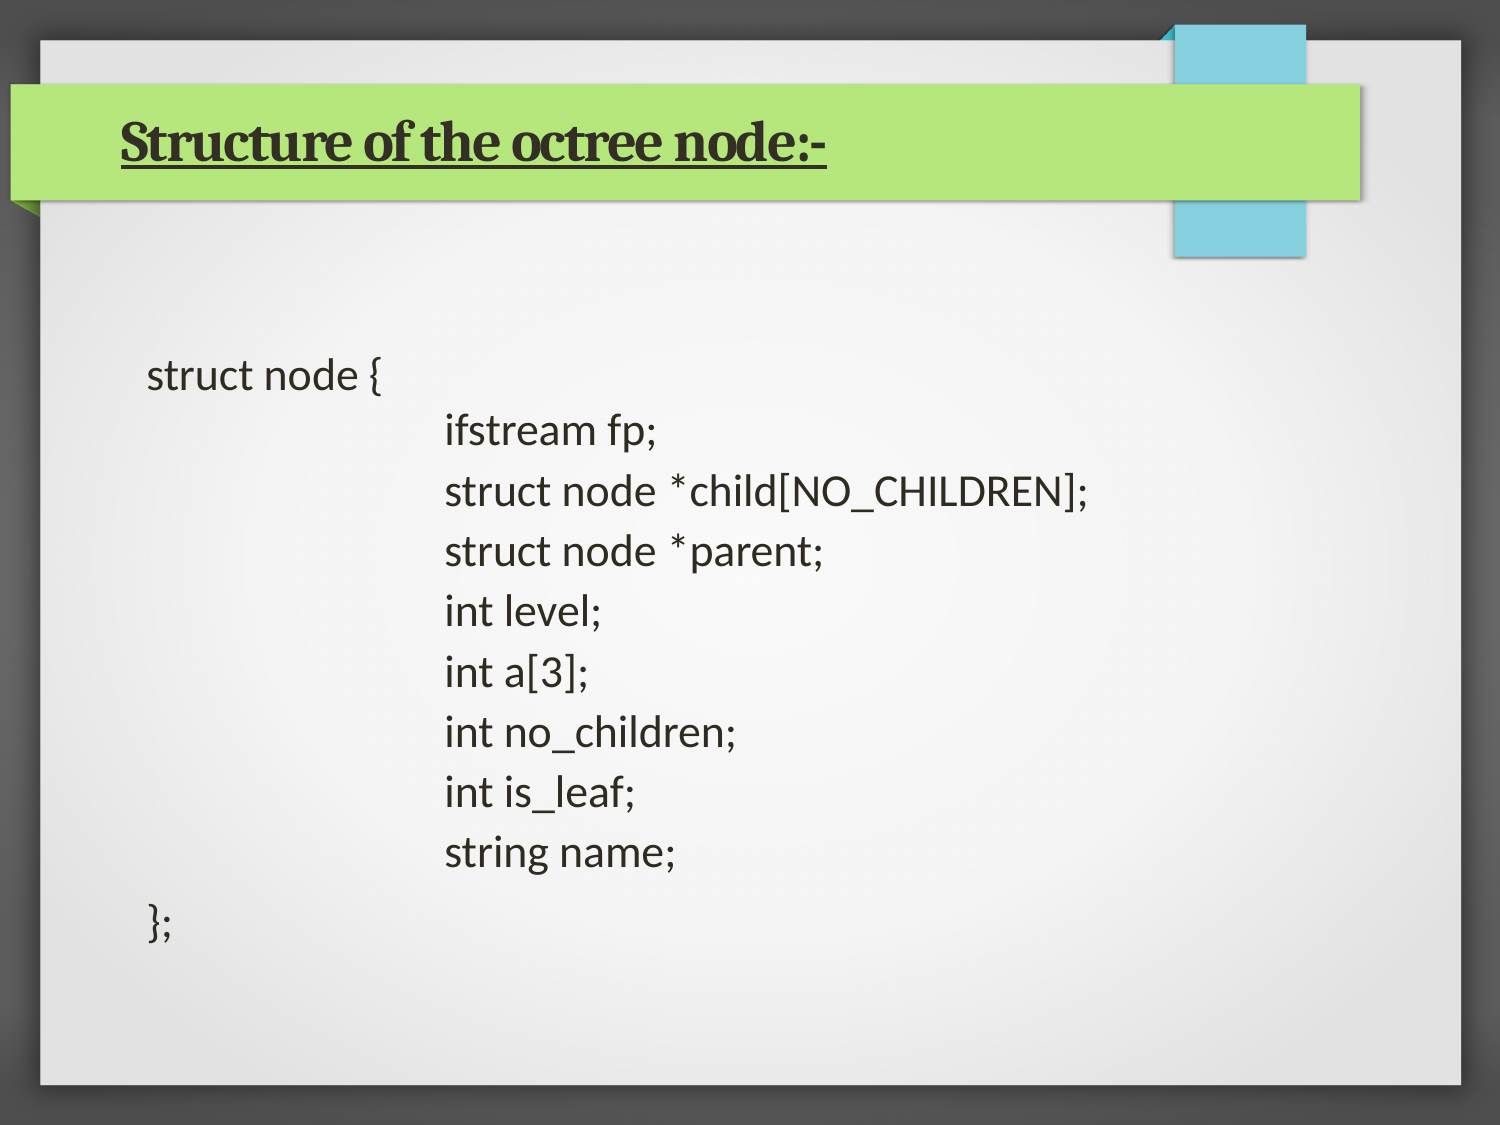

# Structure of the octree node:-
struct node {
ifstream fp;
struct node *child[NO_CHILDREN];
struct node *parent;
int level;
int a[3];
int no_children;
int is_leaf;
string name;
};